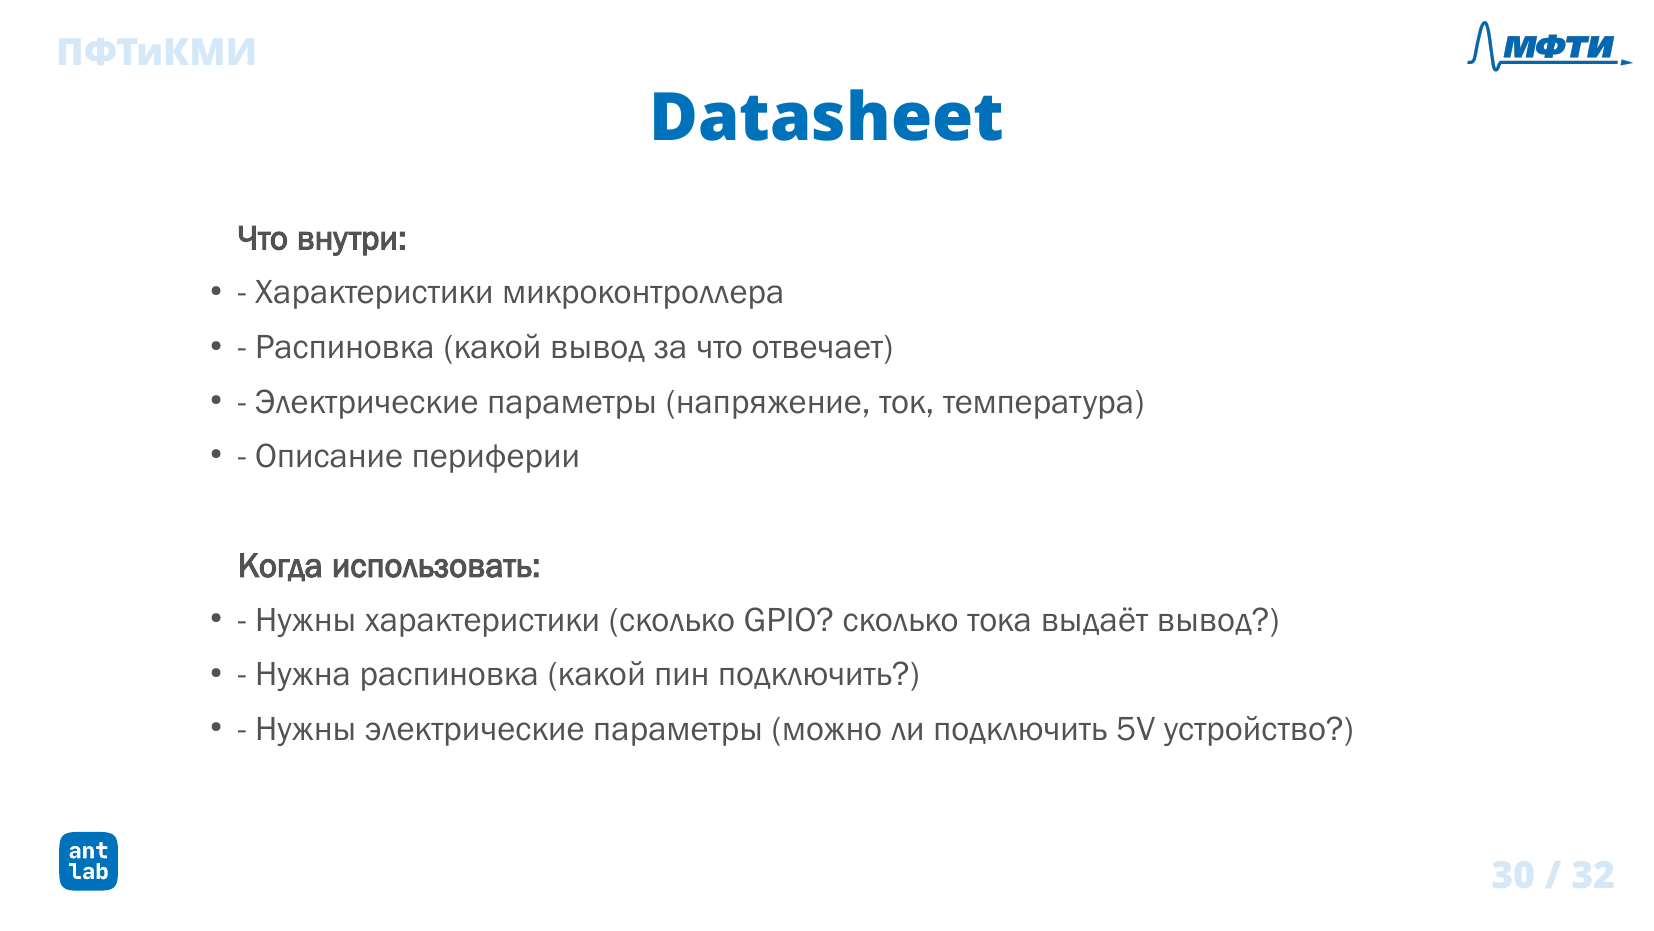

# Datasheet
Что внутри:
- Характеристики микроконтроллера
- Распиновка (какой вывод за что отвечает)
- Электрические параметры (напряжение, ток, температура)
- Описание периферии
Когда использовать:
- Нужны характеристики (сколько GPIO? сколько тока выдаёт вывод?)
- Нужна распиновка (какой пин подключить?)
- Нужны электрические параметры (можно ли подключить 5V устройство?)